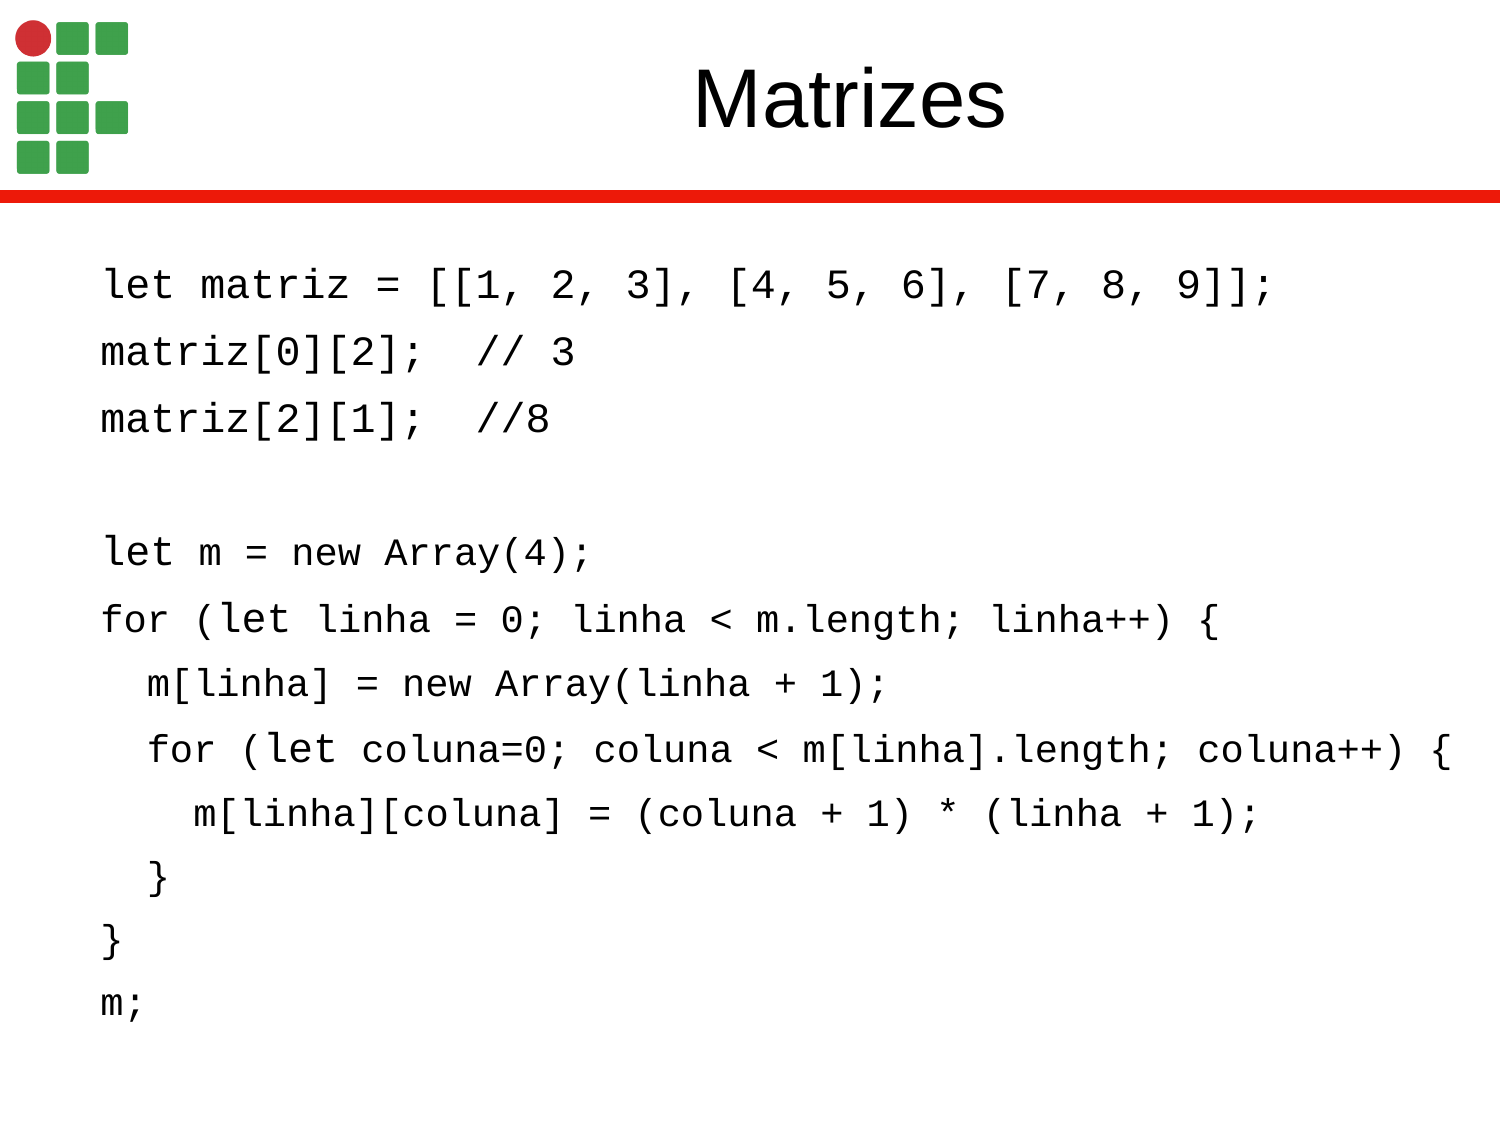

# Matrizes
let matriz = [[1, 2, 3], [4, 5, 6], [7, 8, 9]];
matriz[0][2]; // 3
matriz[2][1]; //8
let m = new Array(4);
for (let linha = 0; linha < m.length; linha++) {
 m[linha] = new Array(linha + 1);
 for (let coluna=0; coluna < m[linha].length; coluna++) {
 m[linha][coluna] = (coluna + 1) * (linha + 1);
 }
}
m;